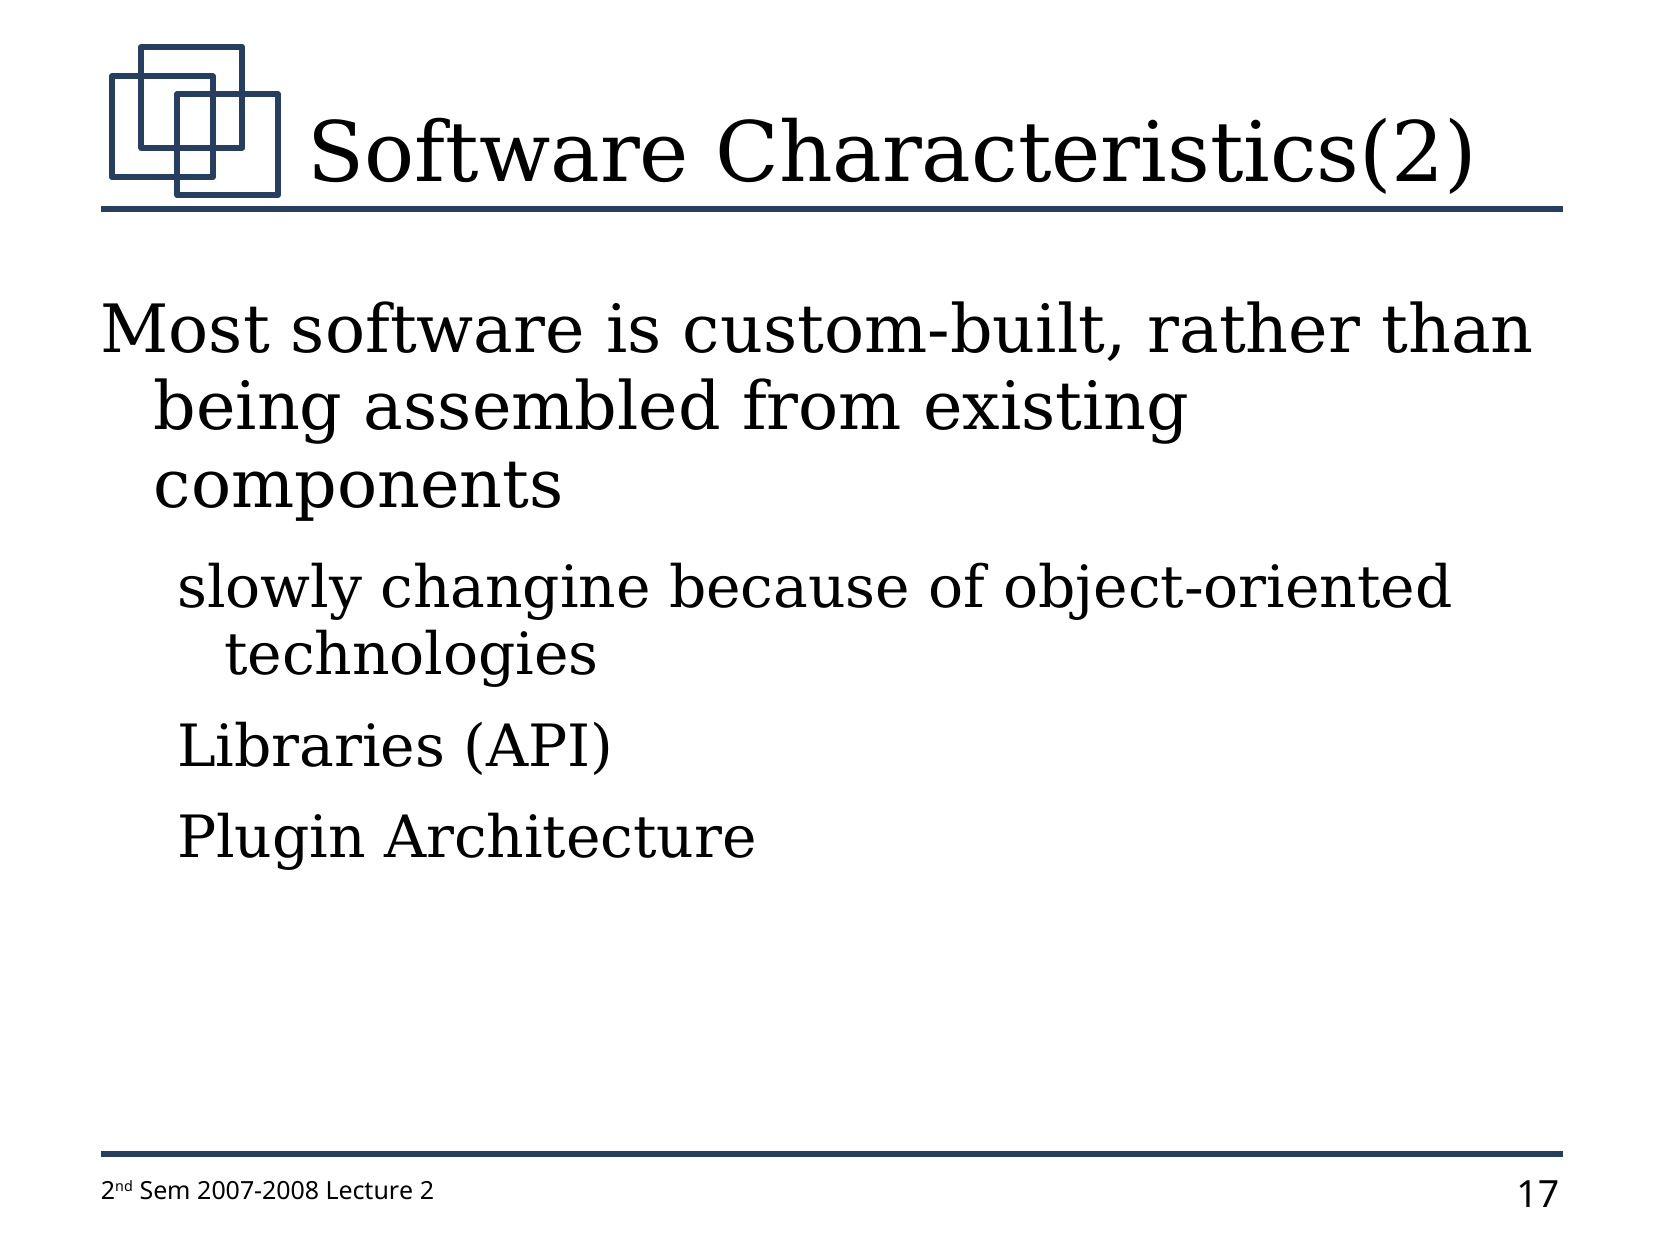

# Software Characteristics(2)
Most software is custom-built, rather than being assembled from existing components
slowly changine because of object-oriented technologies
Libraries (API)
Plugin Architecture